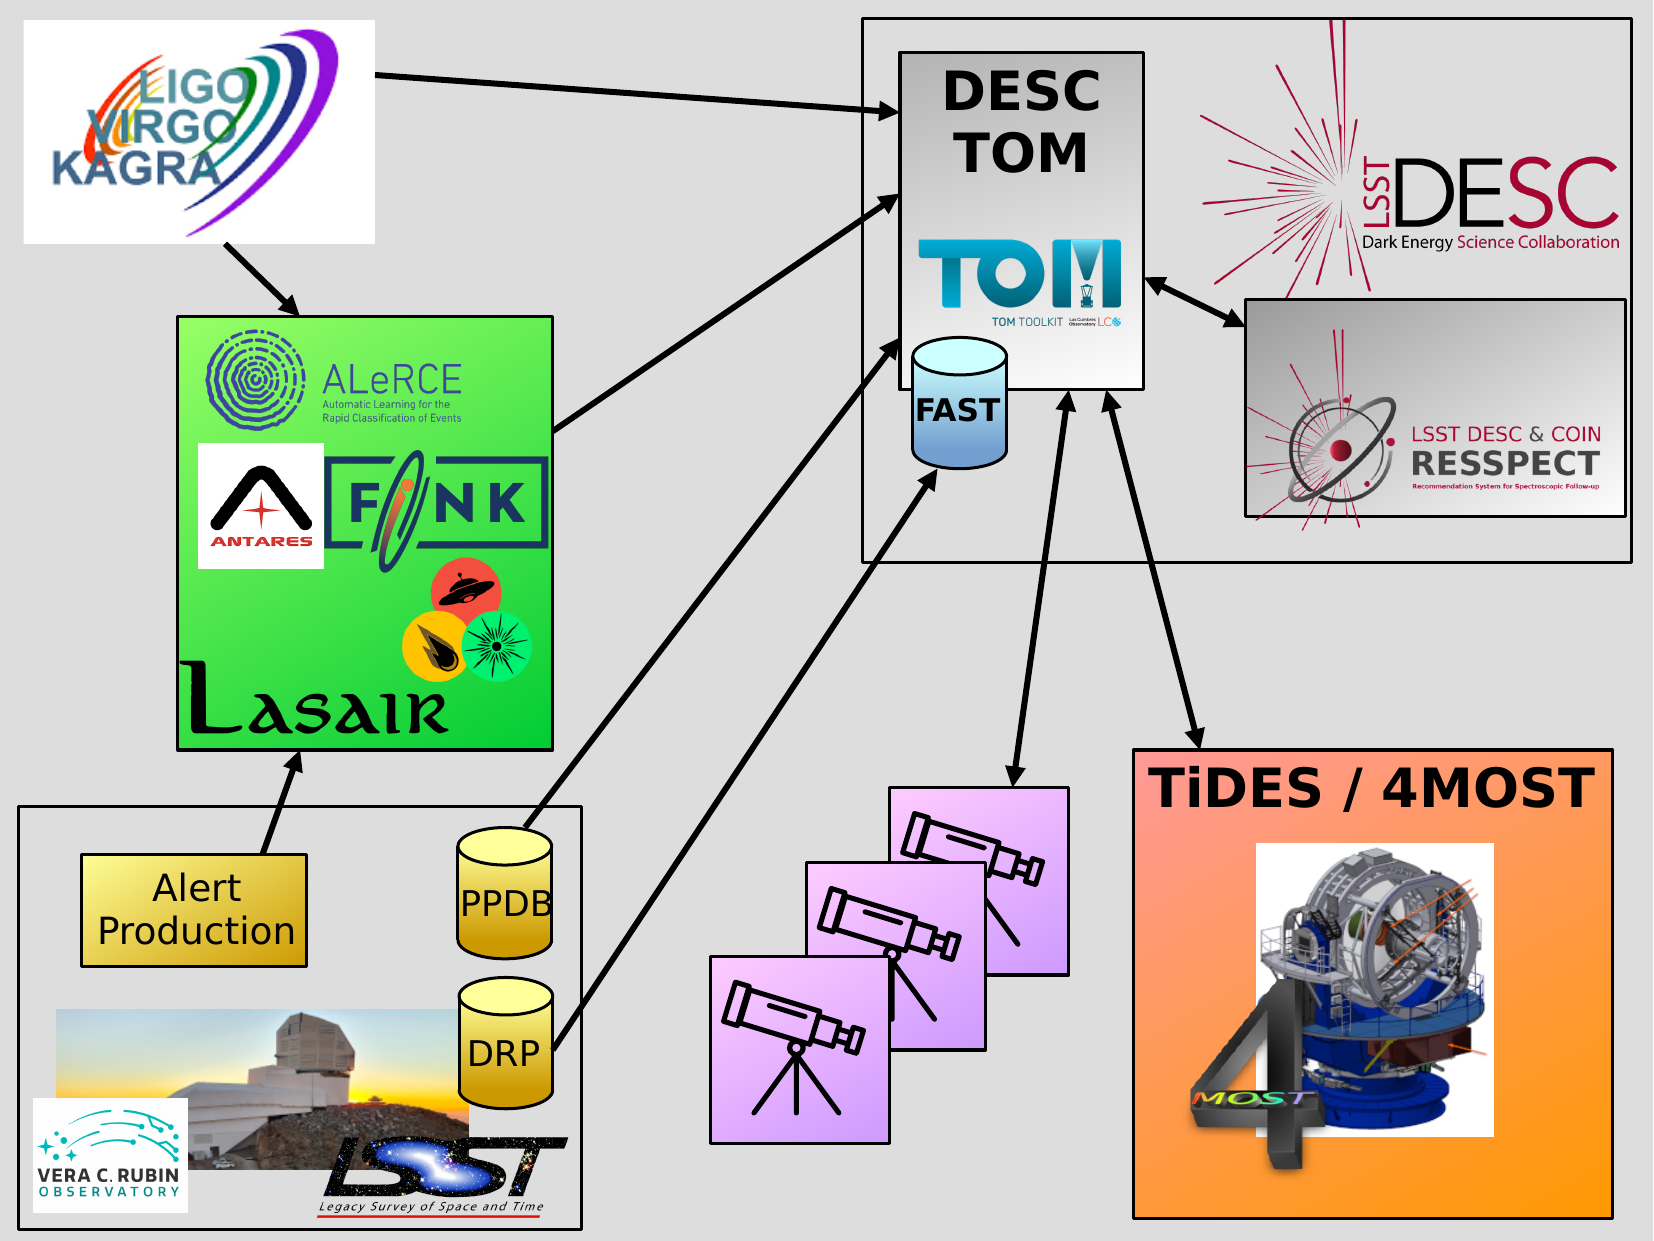

DESC
TOM
FAST
TiDES / 4MOST
PPDB
Alert
Production
DRP